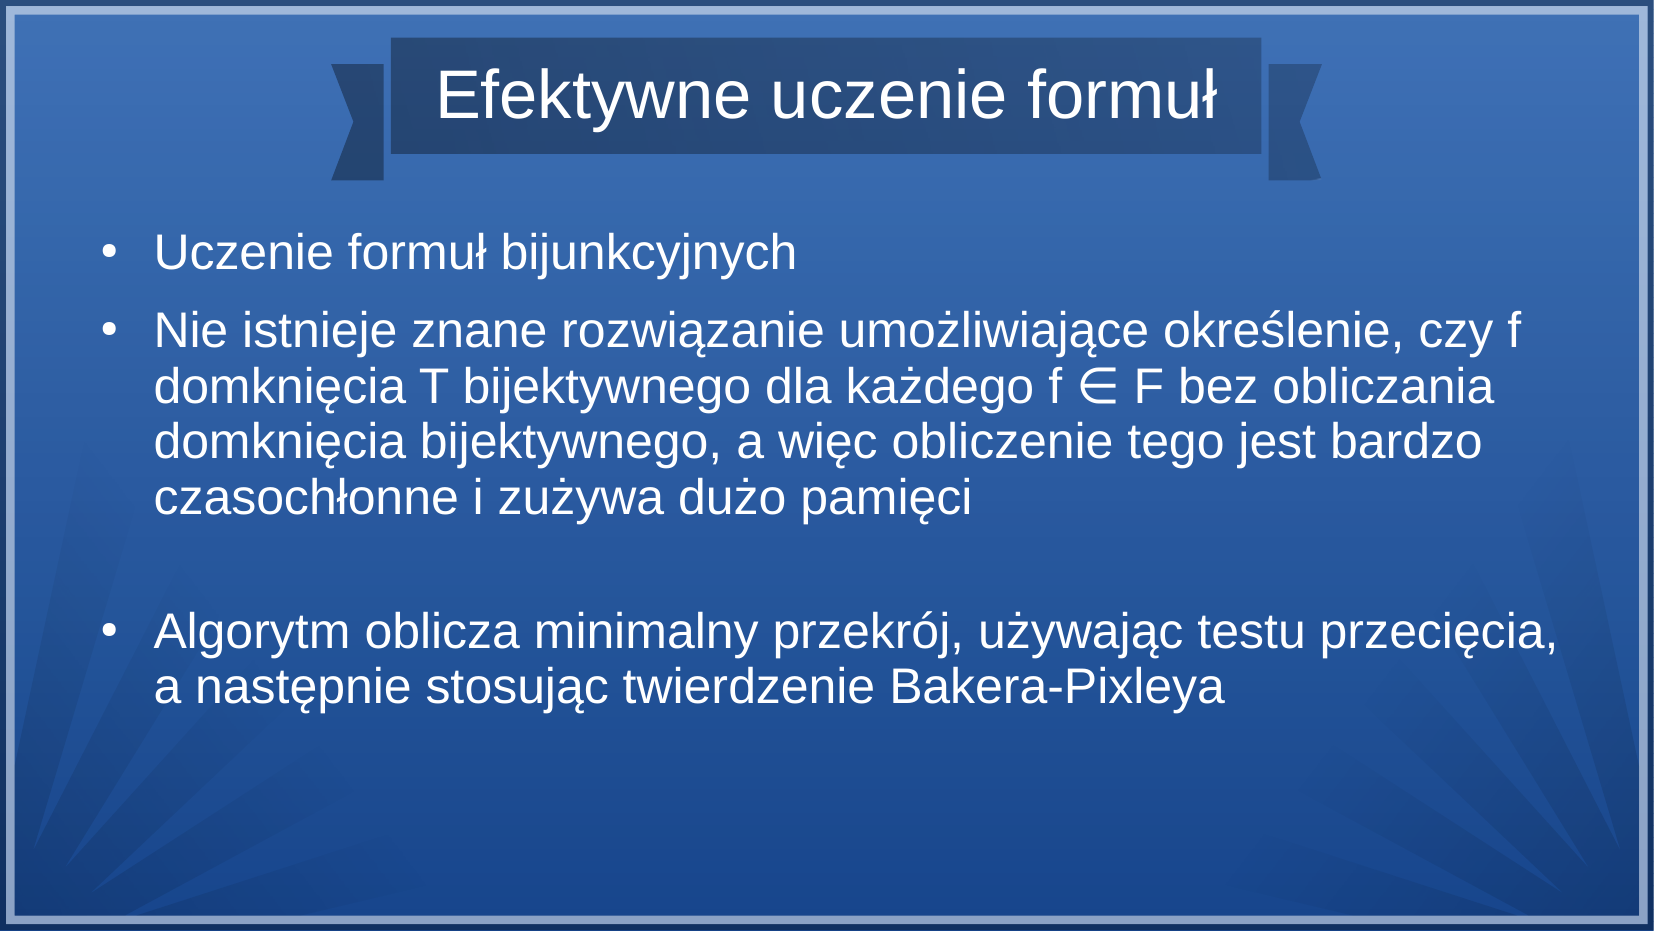

# Efektywne uczenie formuł
Uczenie formuł bijunkcyjnych
Nie istnieje znane rozwiązanie umożliwiające określenie, czy f domknięcia T bijektywnego dla każdego f ∈ F bez obliczania domknięcia bijektywnego, a więc obliczenie tego jest bardzo czasochłonne i zużywa dużo pamięci
Algorytm oblicza minimalny przekrój, używając testu przecięcia, a następnie stosując twierdzenie Bakera-Pixleya